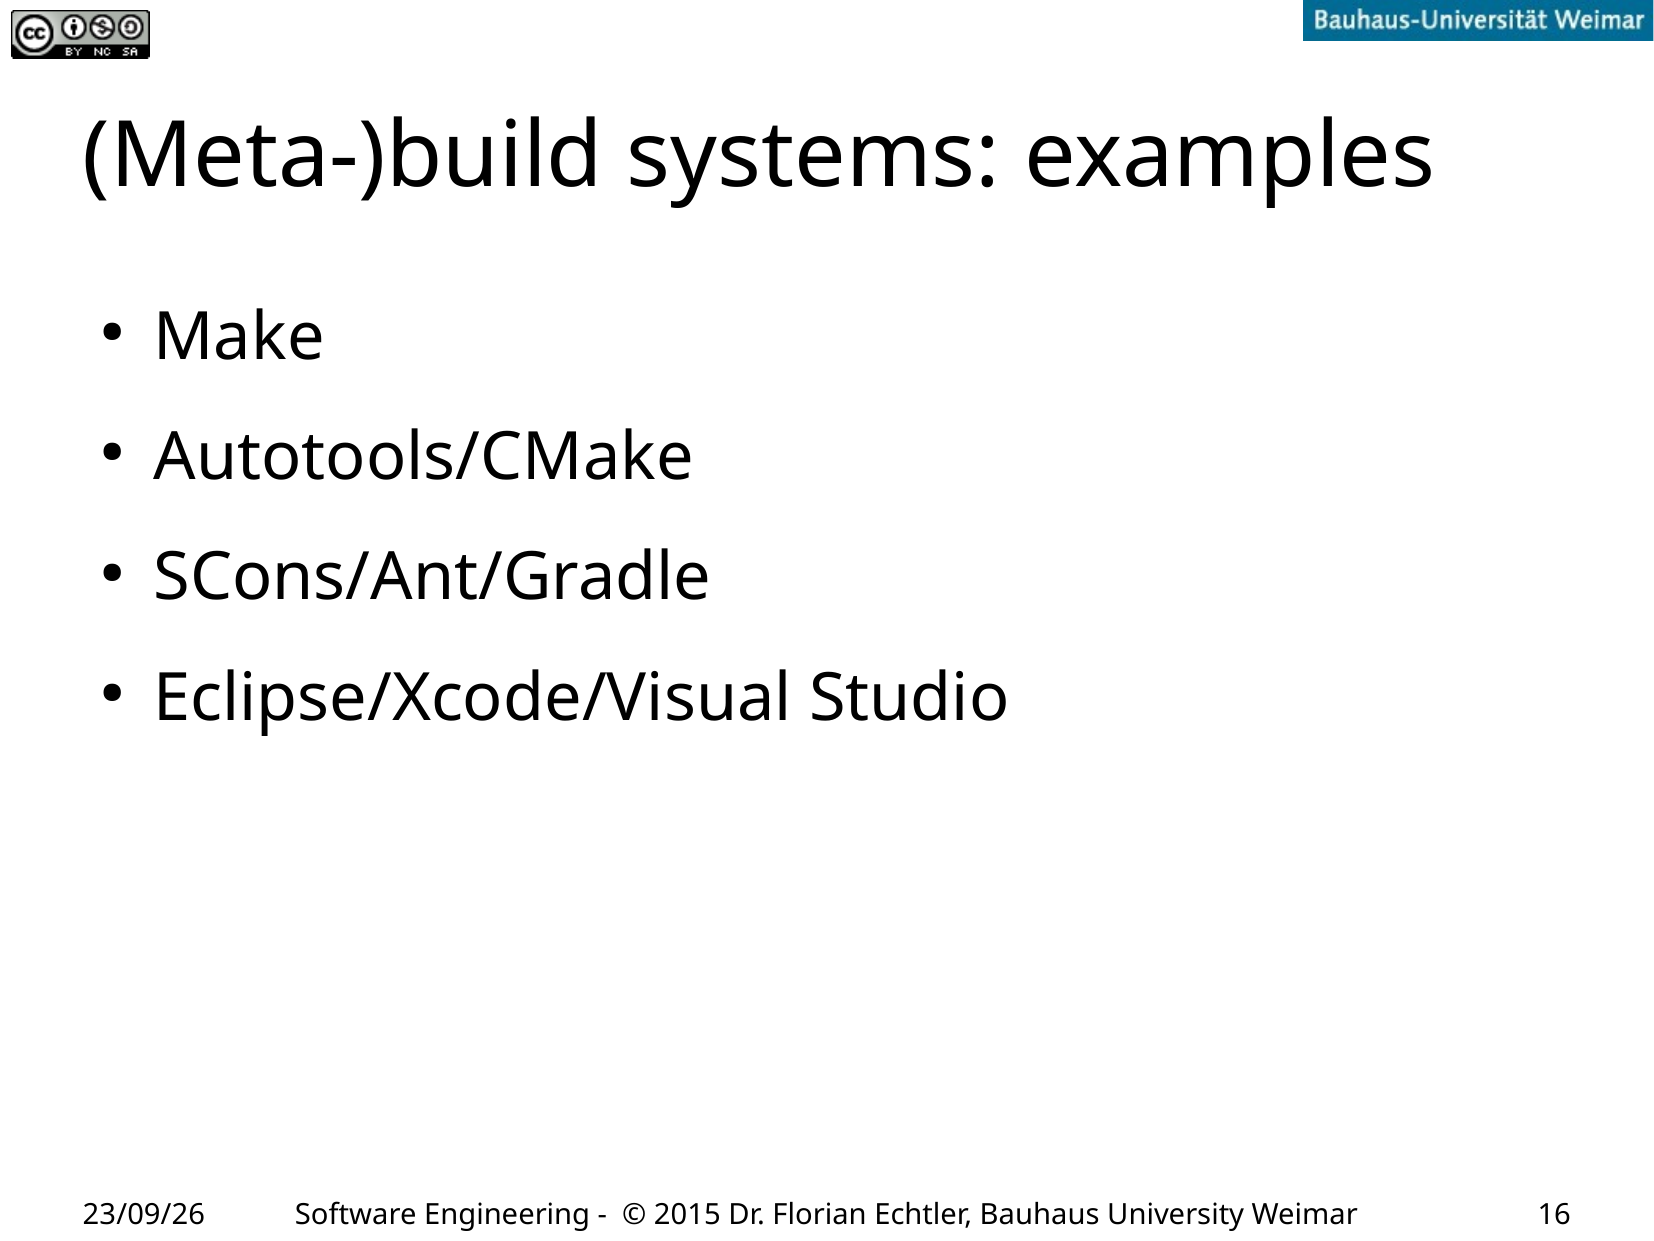

# (Meta-)build systems: examples
Make
Autotools/CMake
SCons/Ant/Gradle
Eclipse/Xcode/Visual Studio
Software Engineering - © 2015 Dr. Florian Echtler, Bauhaus University Weimar
16